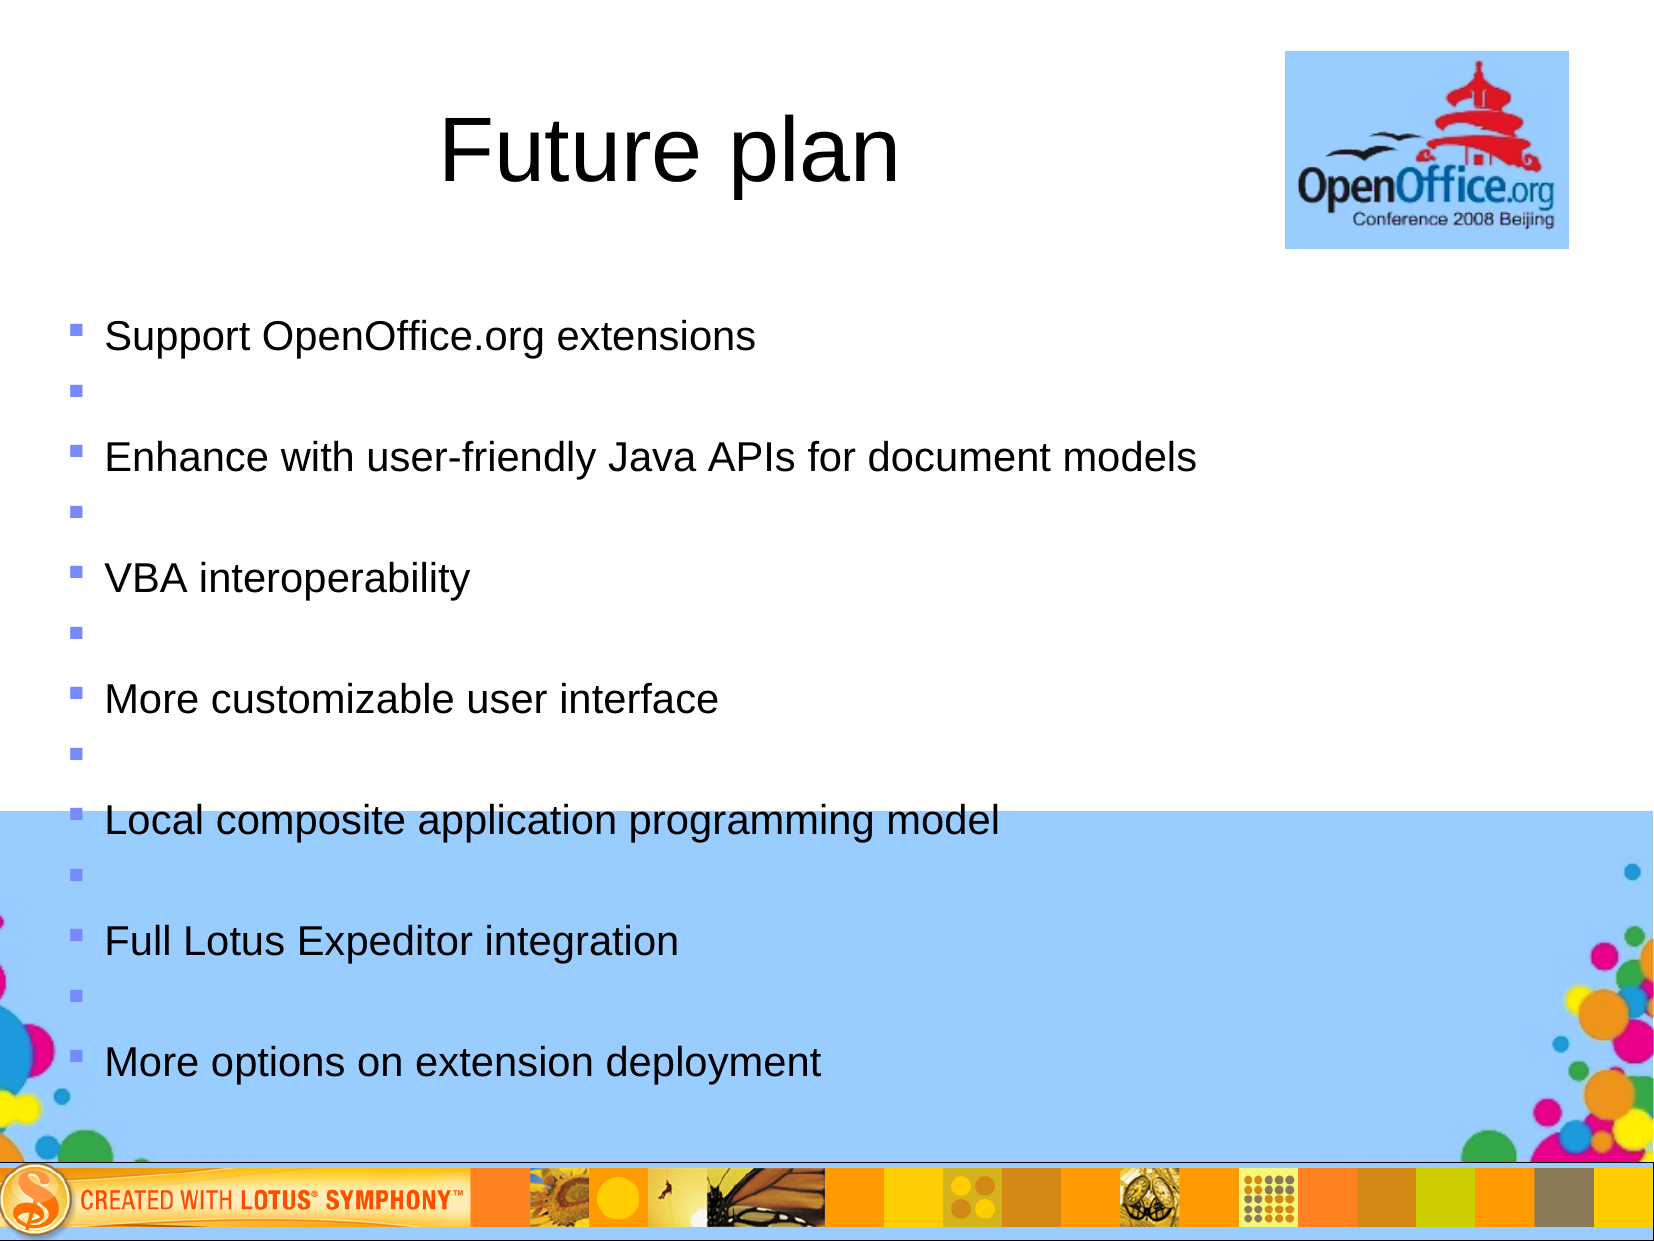

# Future plan
Support OpenOffice.org extensions
Enhance with user-friendly Java APIs for document models
VBA interoperability
More customizable user interface
Local composite application programming model
Full Lotus Expeditor integration
More options on extension deployment